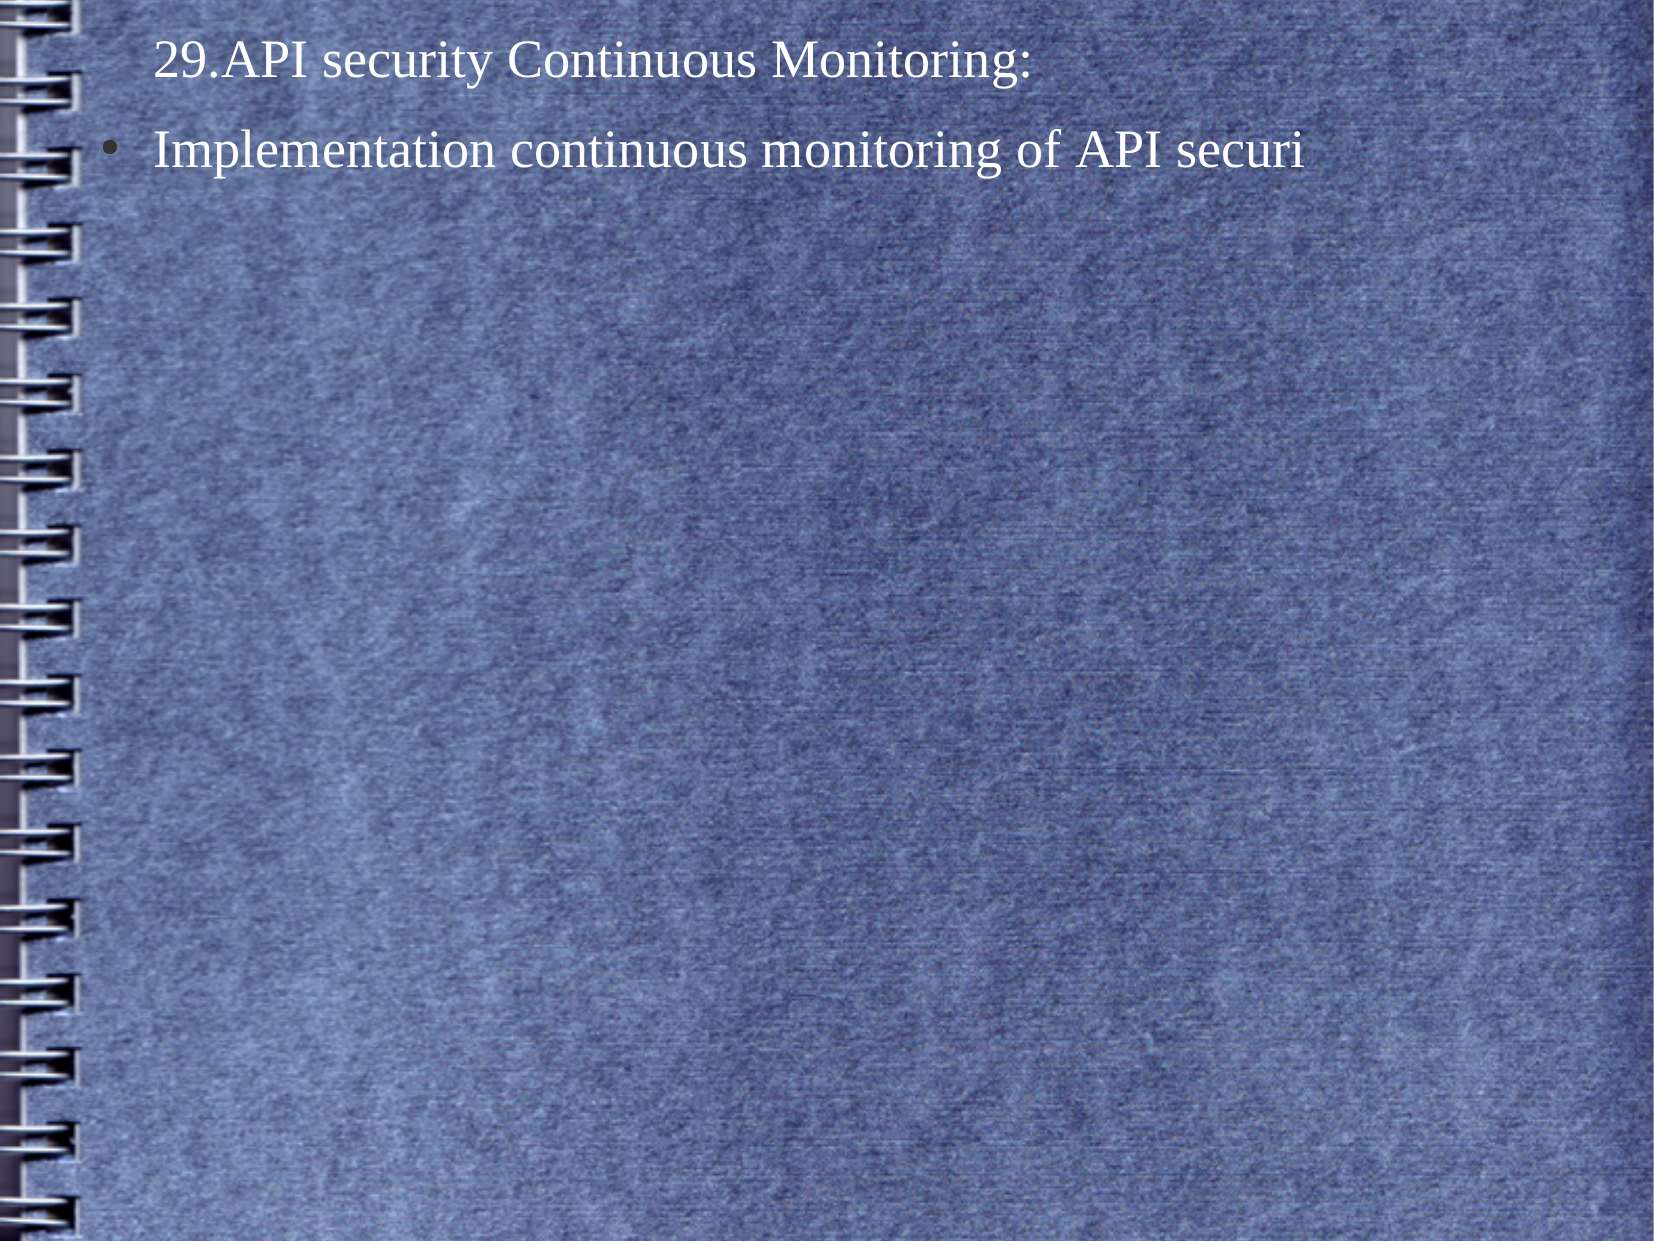

# 29.API security Continuous Monitoring:
Implementation continuous monitoring of API securi